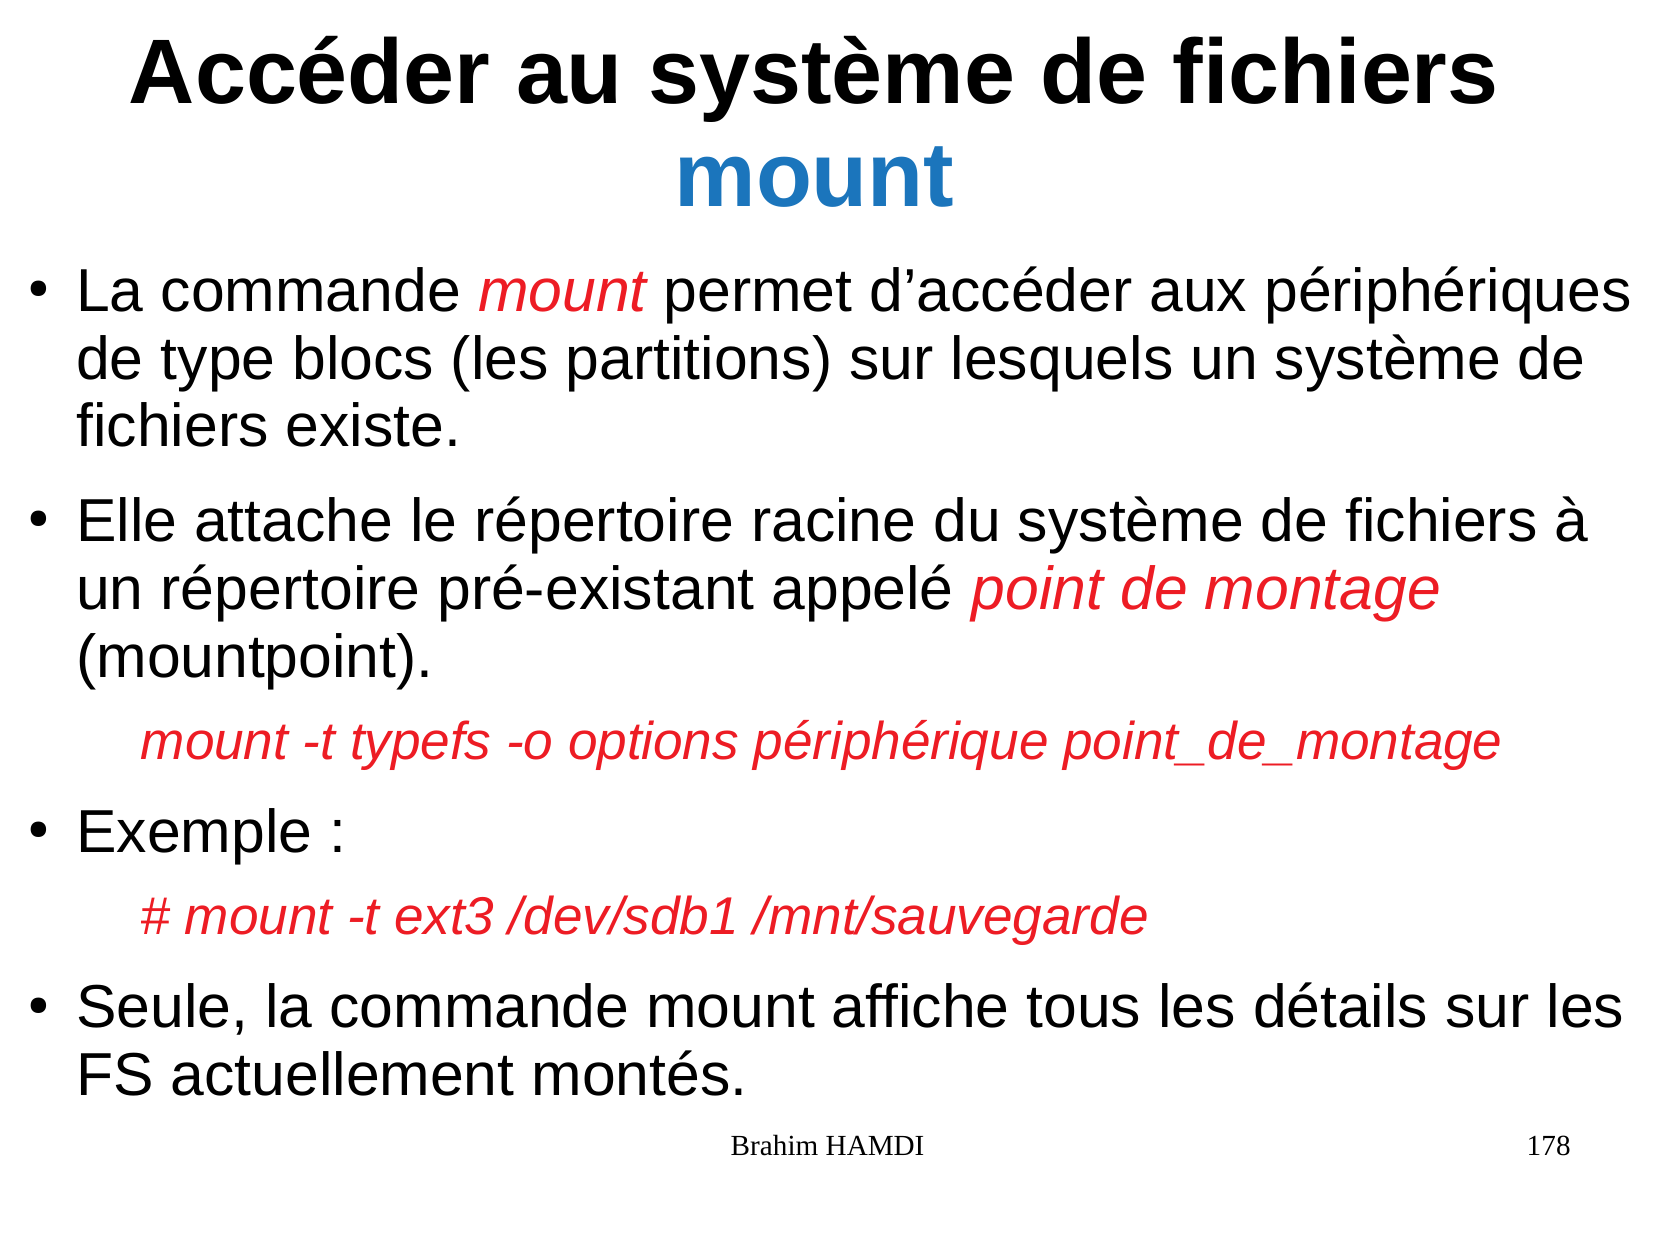

# Accéder au système de fichiers mount
La commande mount permet d’accéder aux périphériques de type blocs (les partitions) sur lesquels un système de fichiers existe.
Elle attache le répertoire racine du système de fichiers à un répertoire pré-existant appelé point de montage (mountpoint).
mount -t typefs -o options périphérique point_de_montage
Exemple :
# mount -t ext3 /dev/sdb1 /mnt/sauvegarde
Seule, la commande mount affiche tous les détails sur les FS actuellement montés.
Brahim HAMDI
178